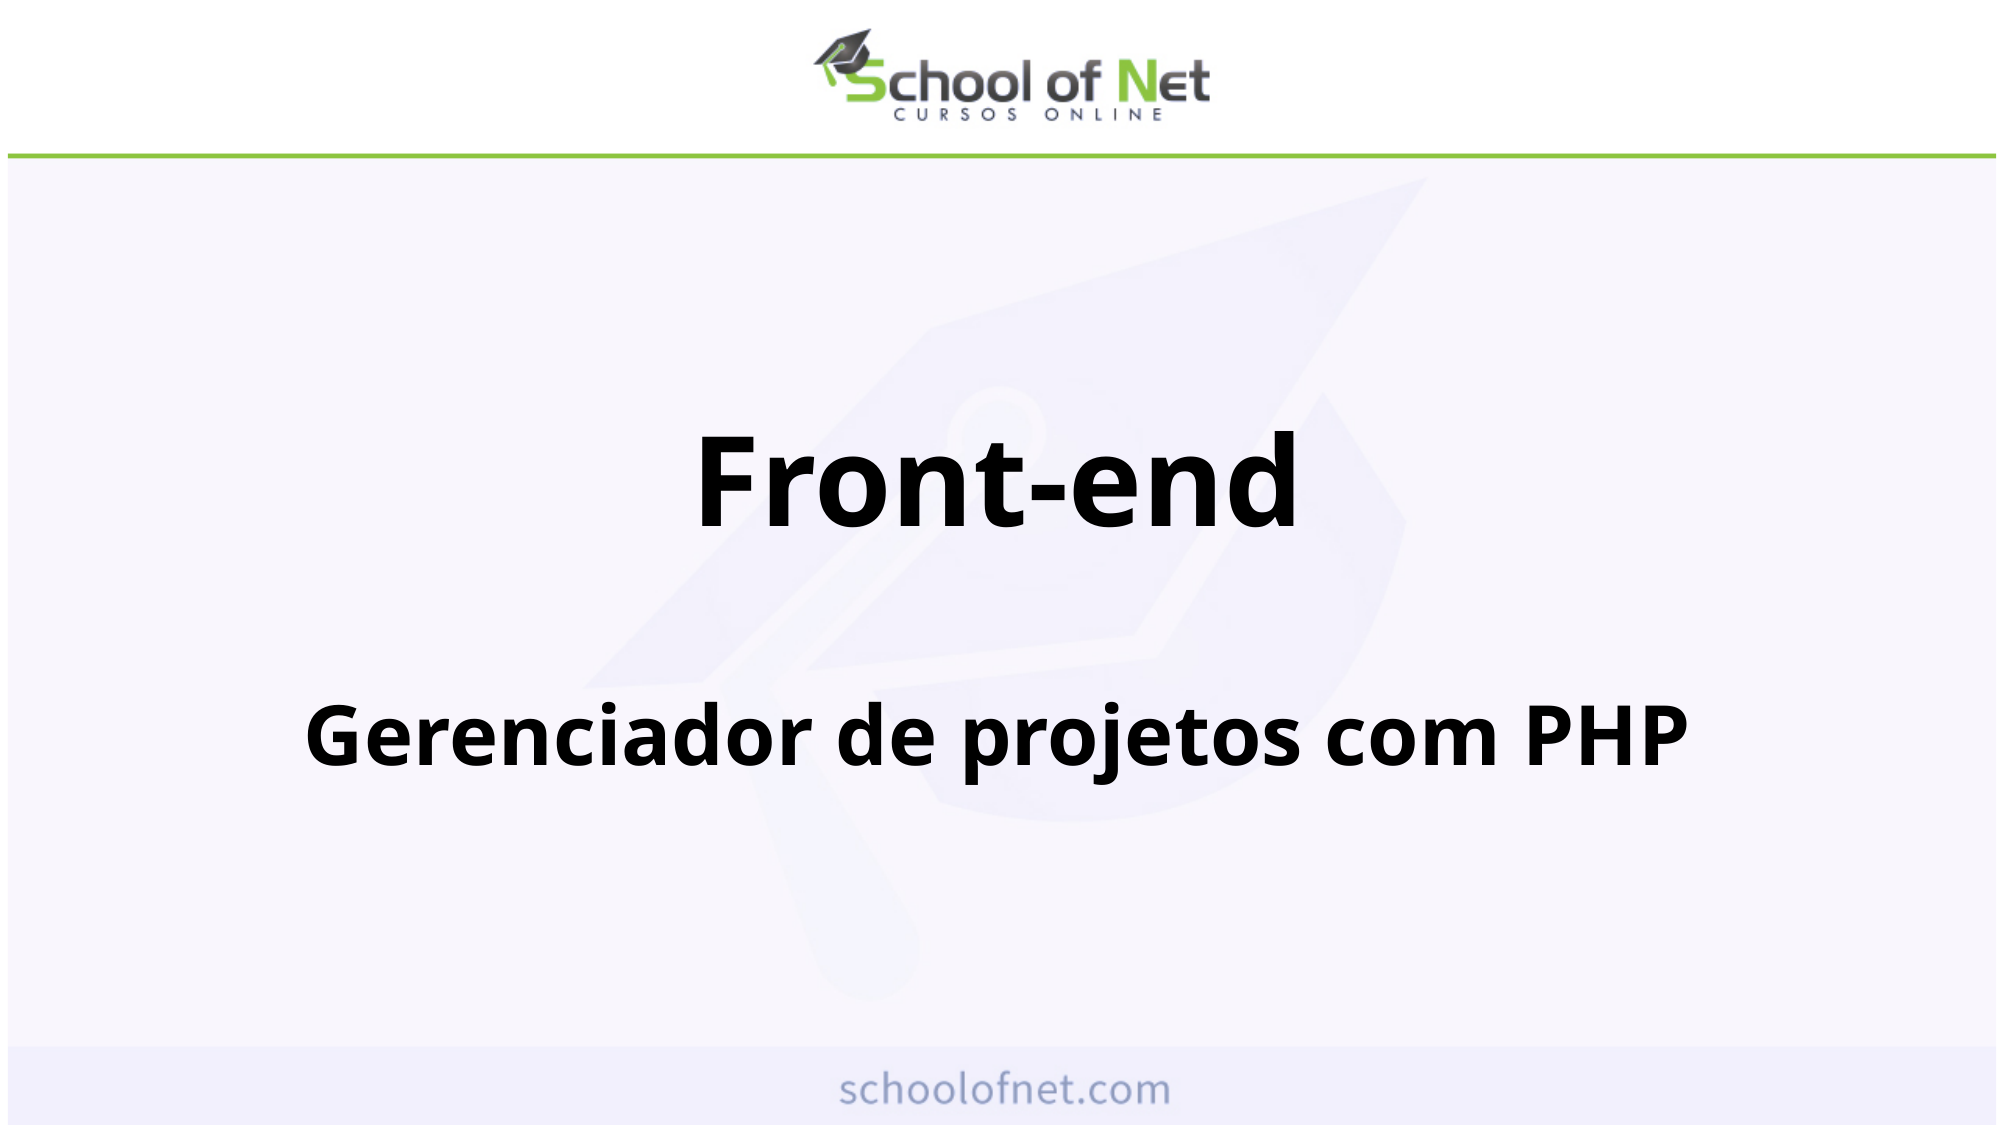

# Front-end Gerenciador de projetos com PHP